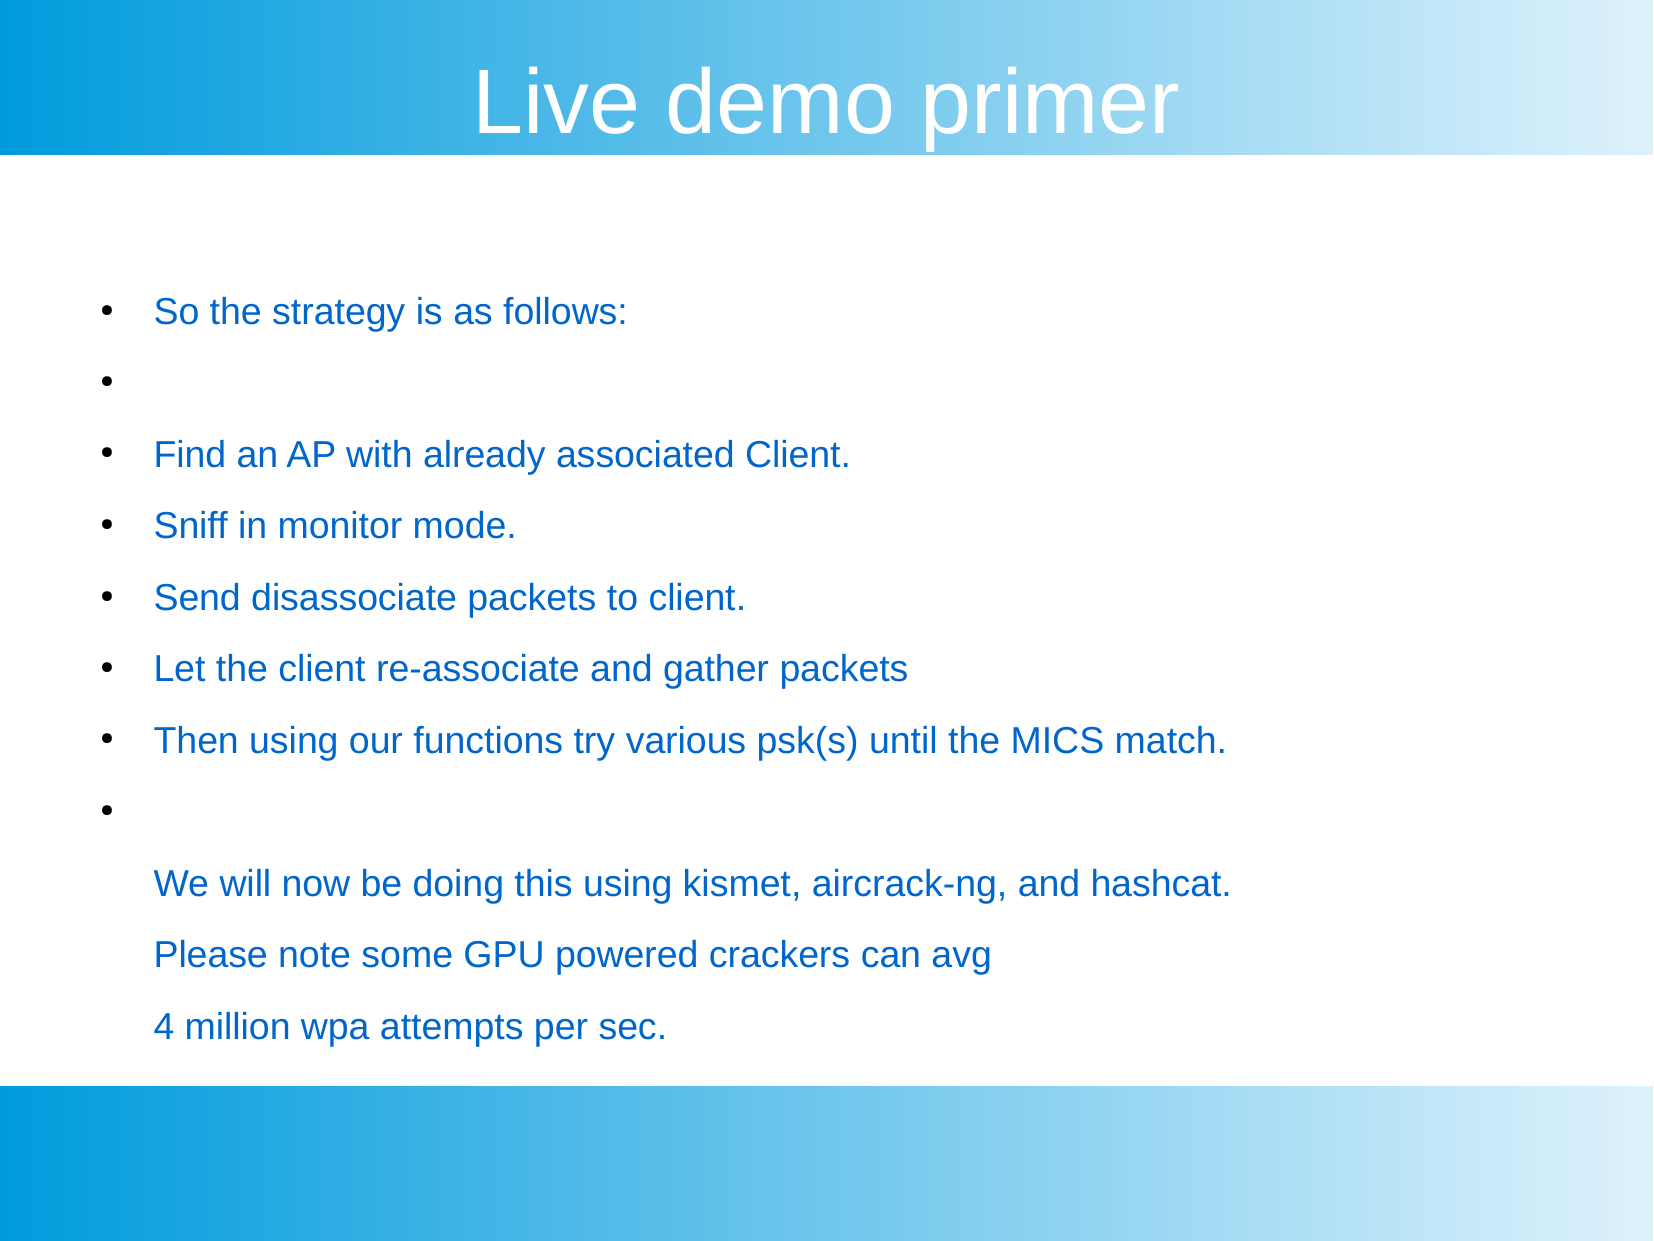

# Live demo primer
So the strategy is as follows:
Find an AP with already associated Client.
Sniff in monitor mode.
Send disassociate packets to client.
Let the client re-associate and gather packets
Then using our functions try various psk(s) until the MICS match.
We will now be doing this using kismet, aircrack-ng, and hashcat.
Please note some GPU powered crackers can avg
4 million wpa attempts per sec.